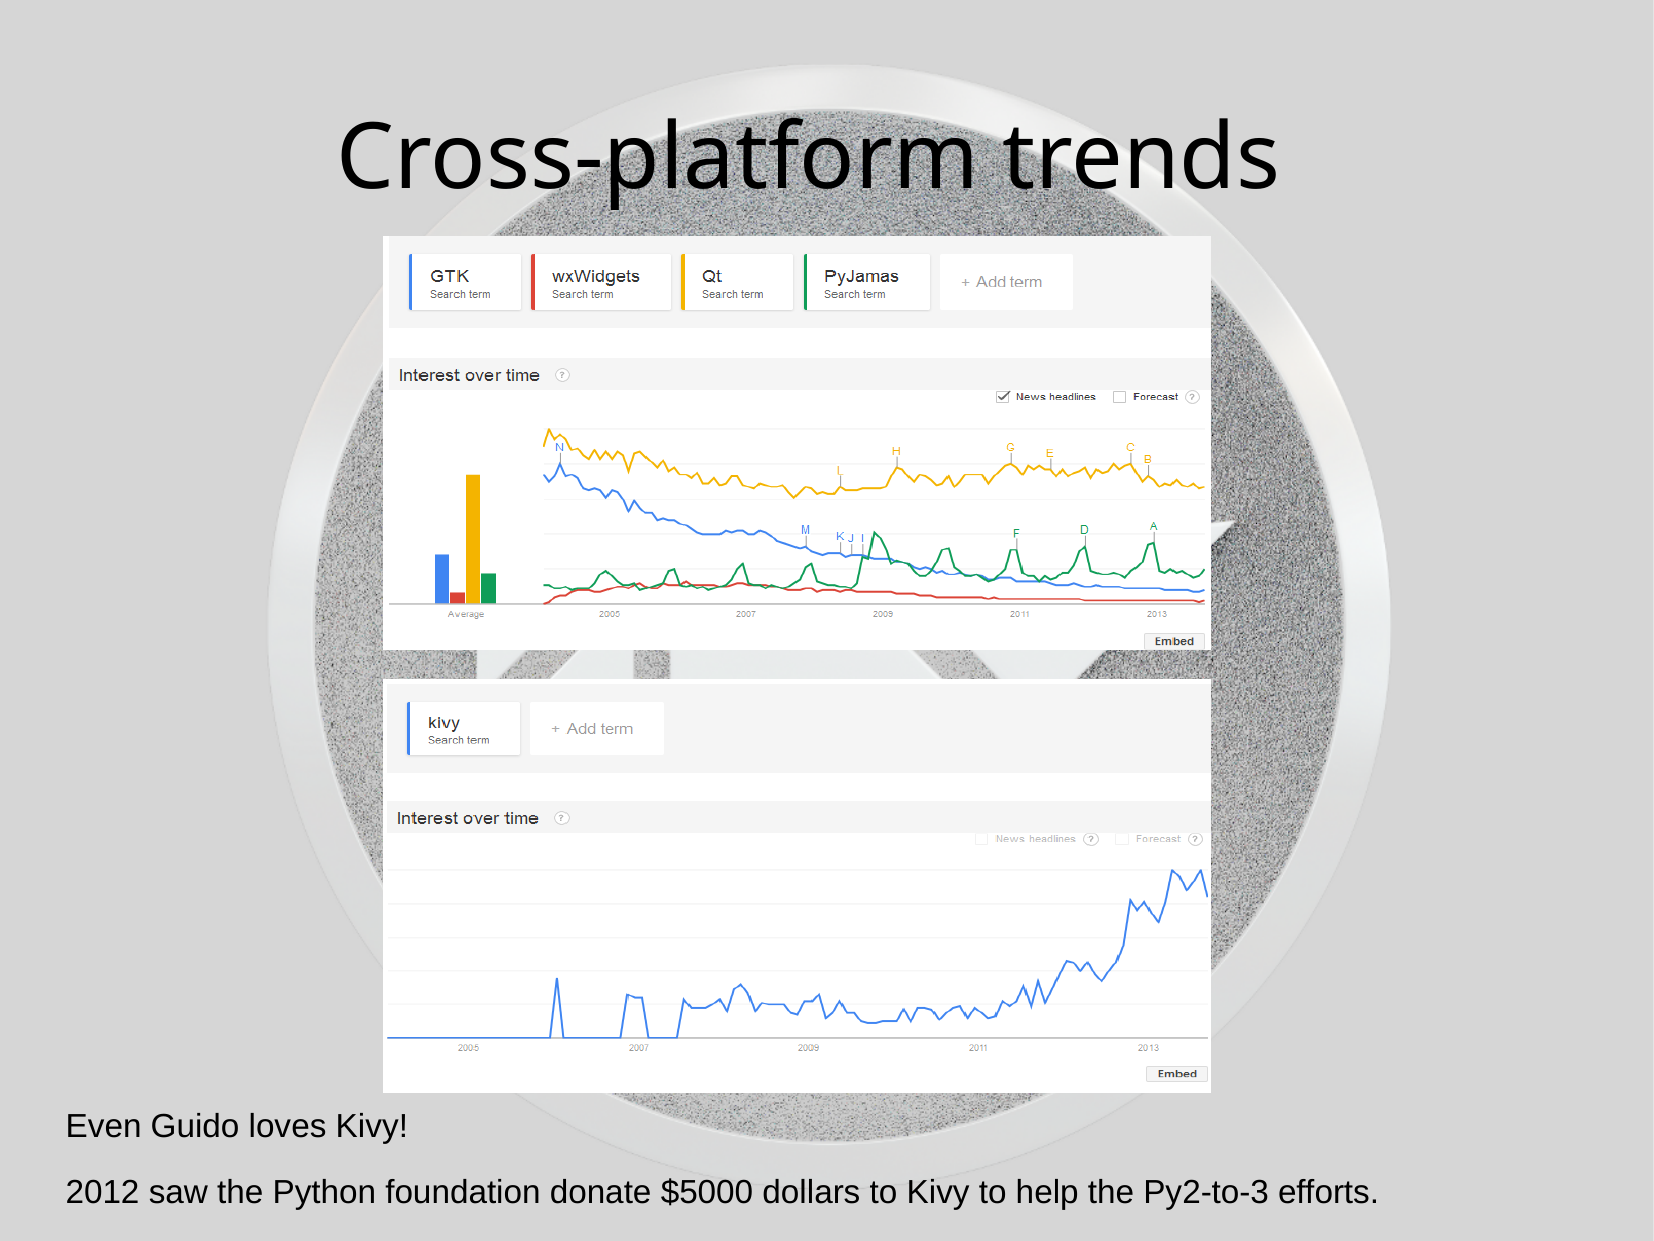

# Cross-platform trends
Even Guido loves Kivy!
2012 saw the Python foundation donate $5000 dollars to Kivy to help the Py2-to-3 efforts.